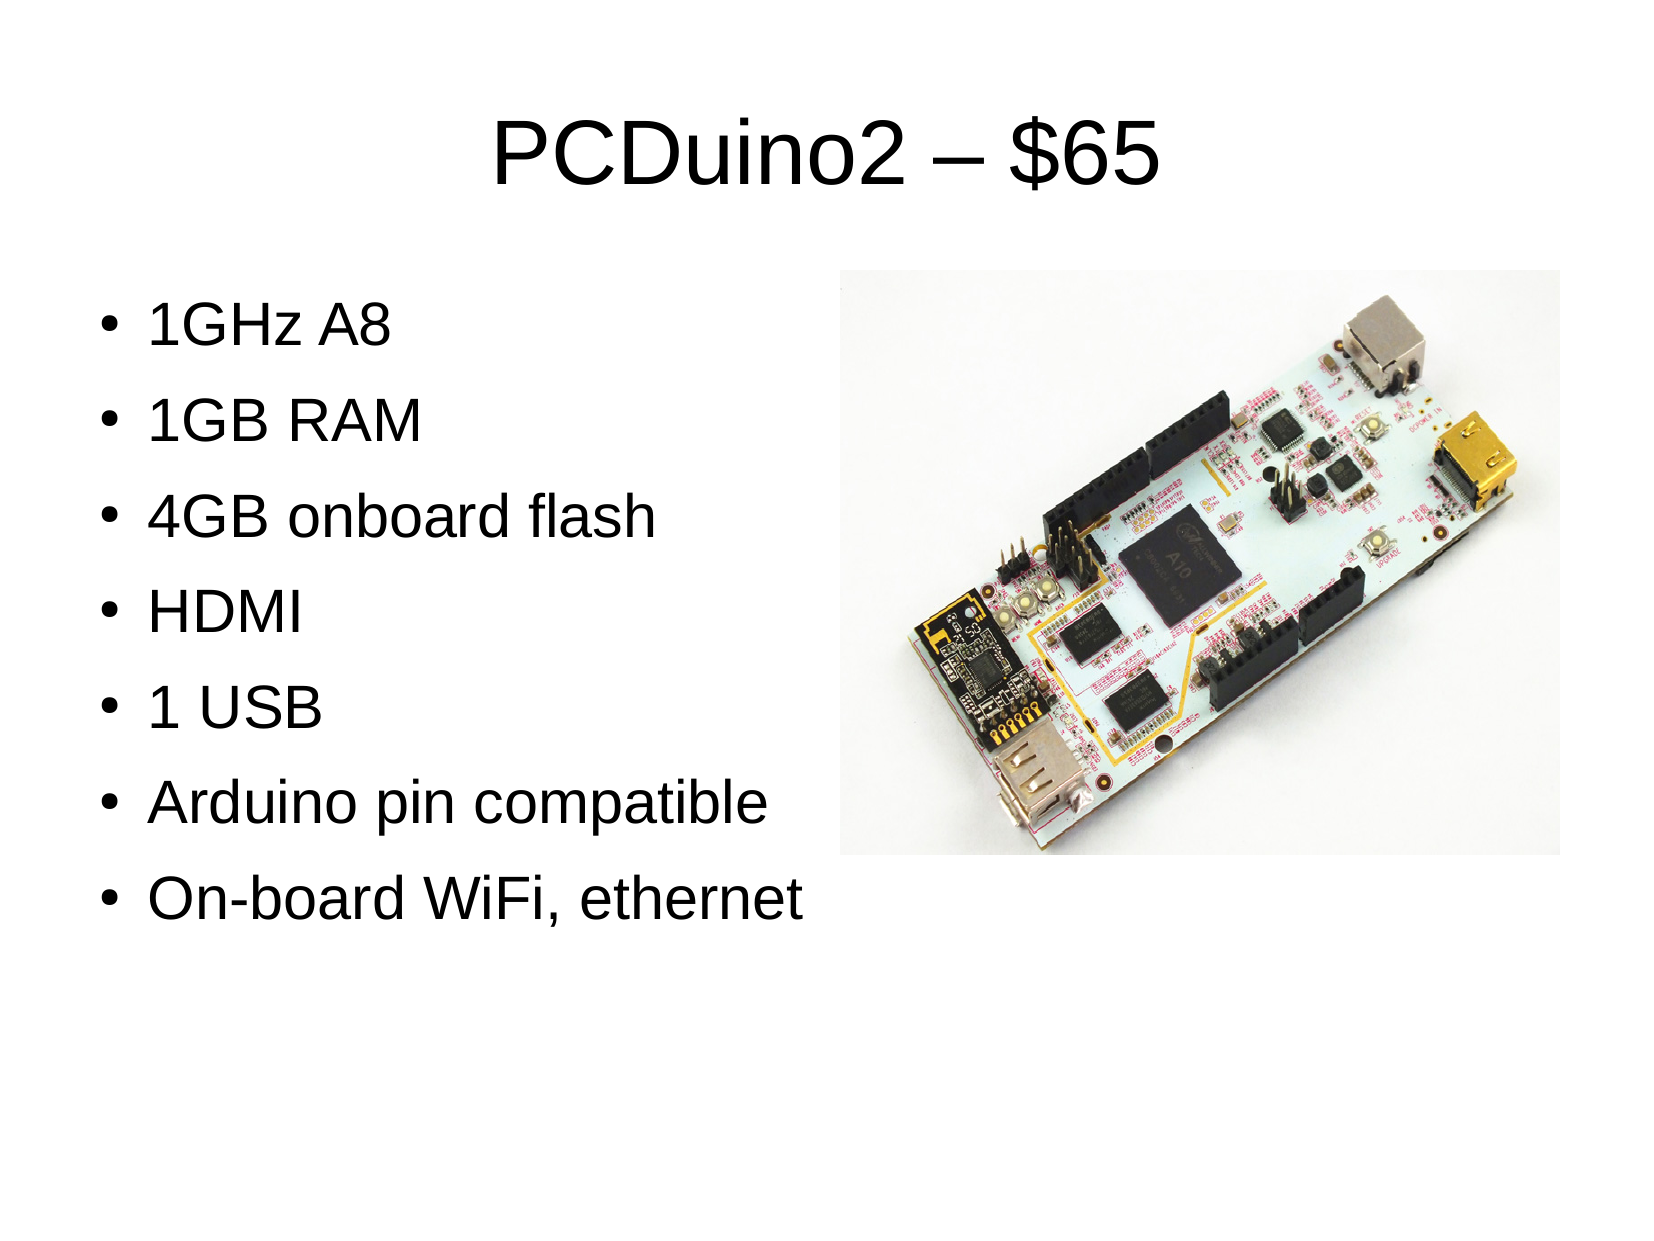

# PCDuino2 – $65
1GHz A8
1GB RAM
4GB onboard flash
HDMI
1 USB
Arduino pin compatible
On-board WiFi, ethernet